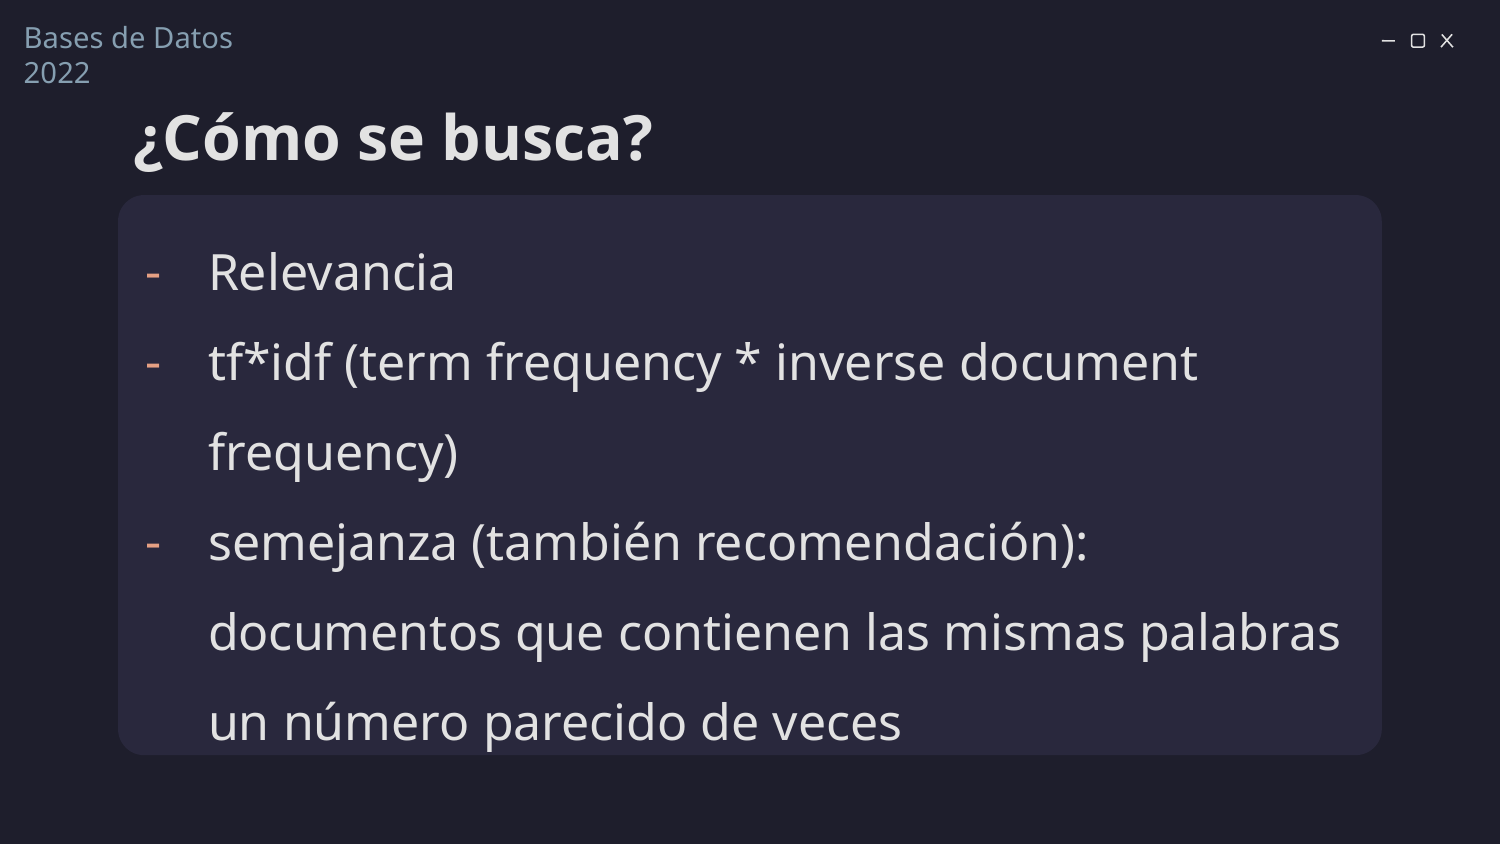

# ¿Cómo se busca?
Relevancia
tf*idf (term frequency * inverse document frequency)
semejanza (también recomendación): documentos que contienen las mismas palabras un número parecido de veces